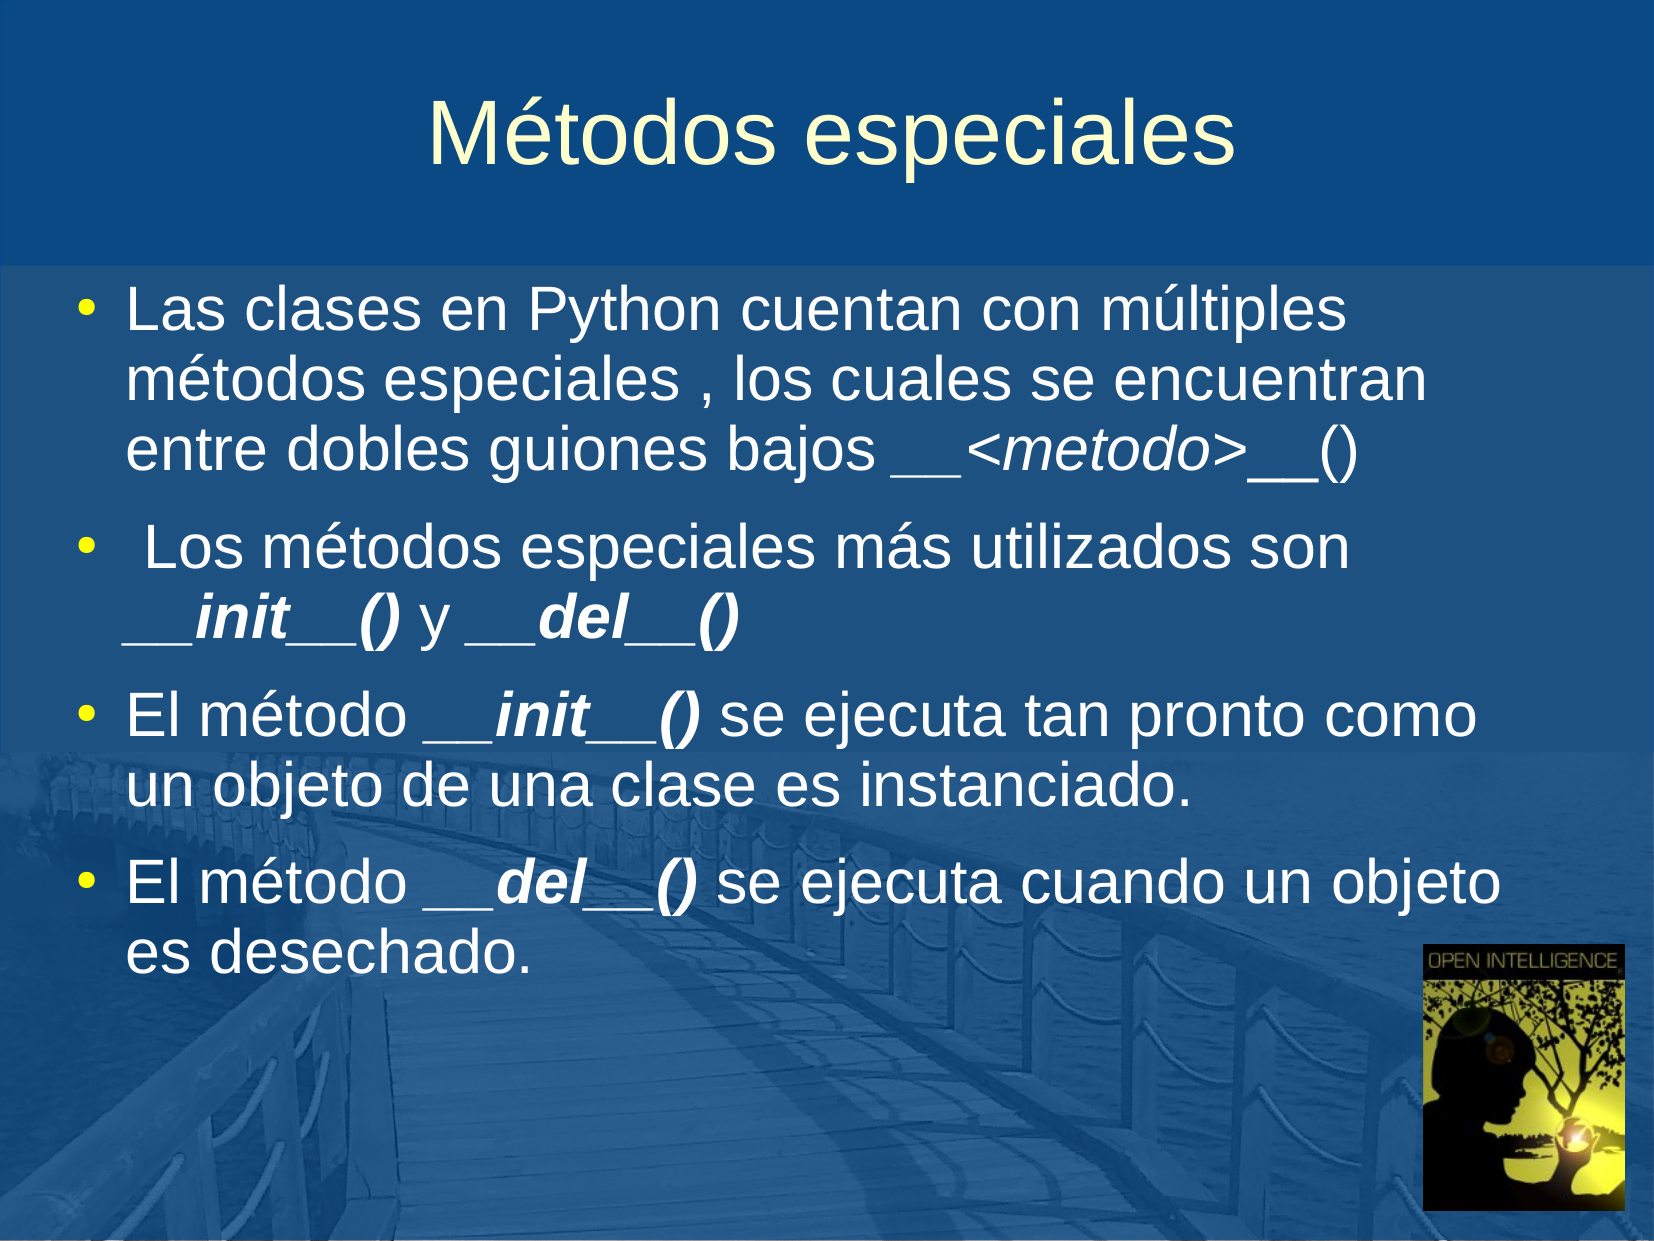

# Métodos especiales
Las clases en Python cuentan con múltiples métodos especiales , los cuales se encuentran entre dobles guiones bajos __<metodo>__()
 Los métodos especiales más utilizados son __init__() y __del__()
El método __init__() se ejecuta tan pronto como un objeto de una clase es instanciado.
El método __del__() se ejecuta cuando un objeto es desechado.